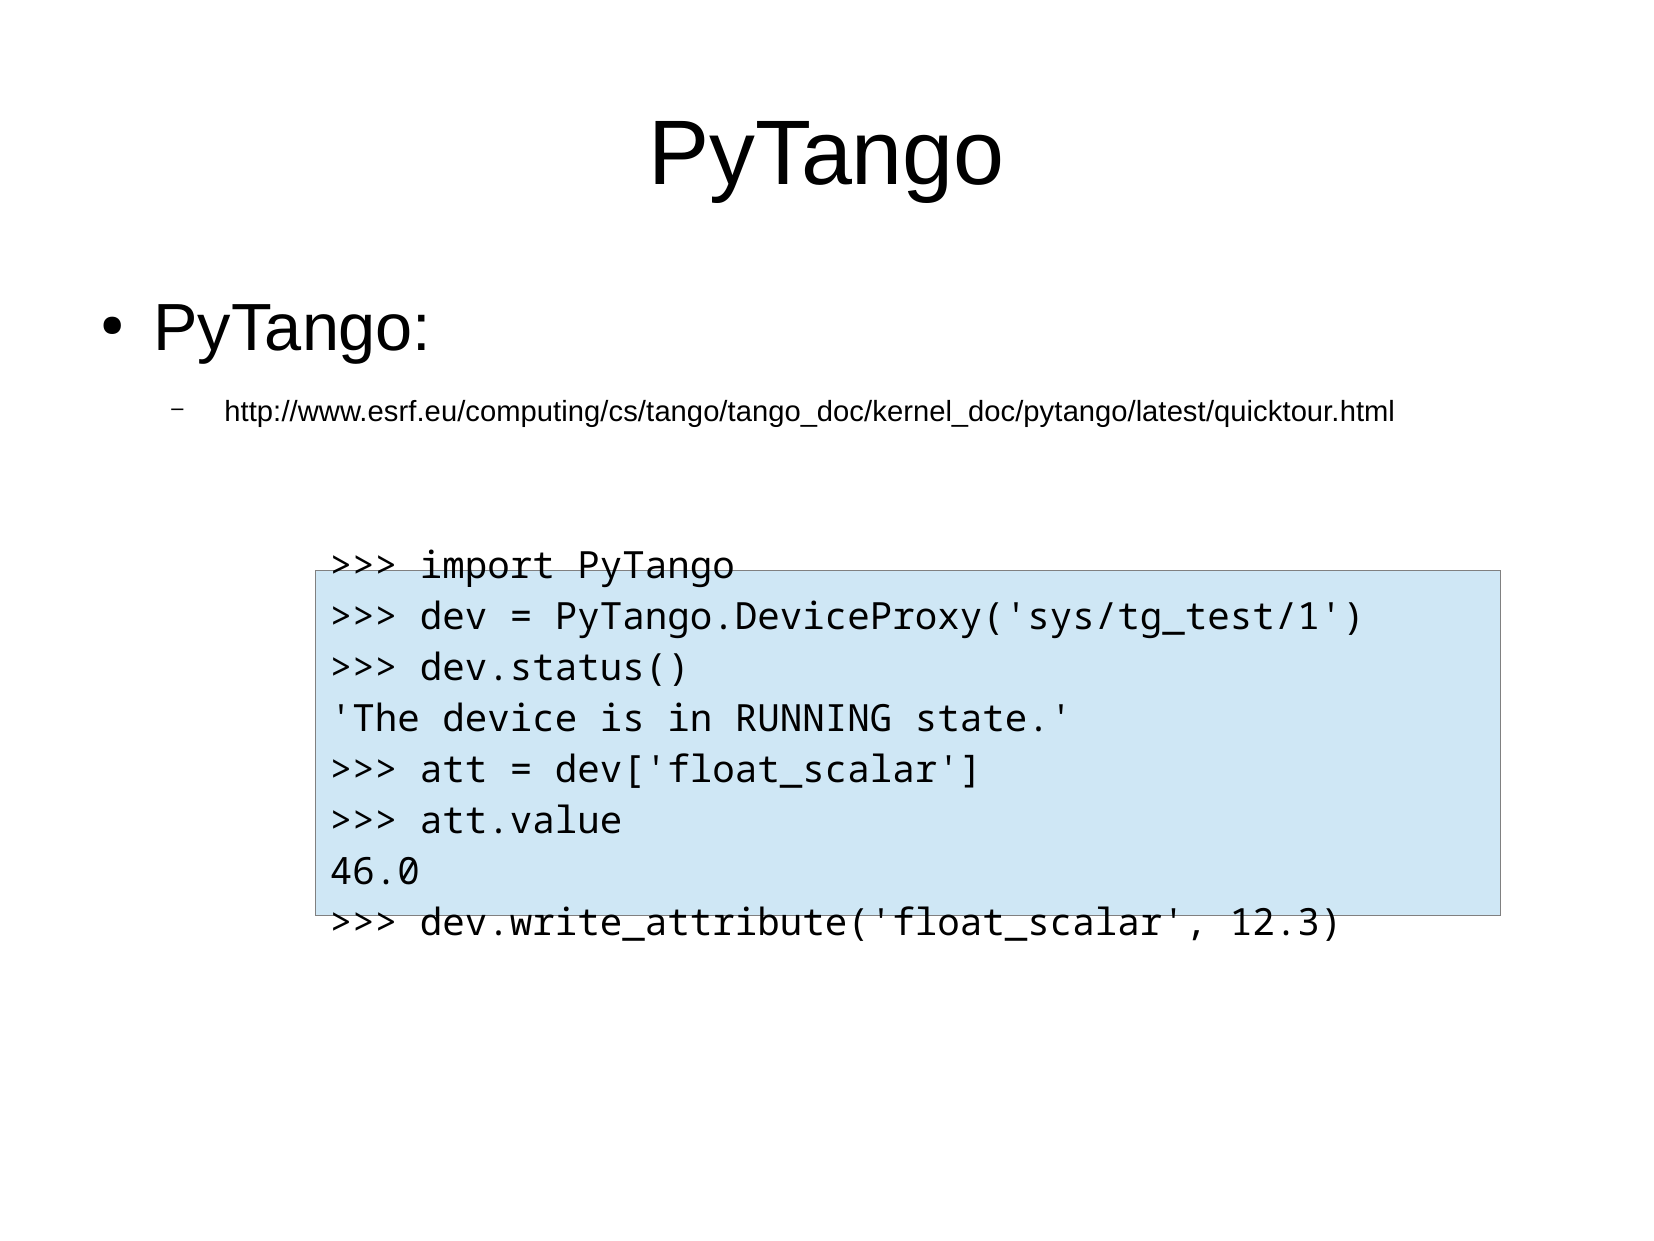

# PyTango
PyTango:
http://www.esrf.eu/computing/cs/tango/tango_doc/kernel_doc/pytango/latest/quicktour.html
>>> import PyTango
>>> dev = PyTango.DeviceProxy('sys/tg_test/1')
>>> dev.status()
'The device is in RUNNING state.'
>>> att = dev['float_scalar']
>>> att.value
46.0
>>> dev.write_attribute('float_scalar', 12.3)